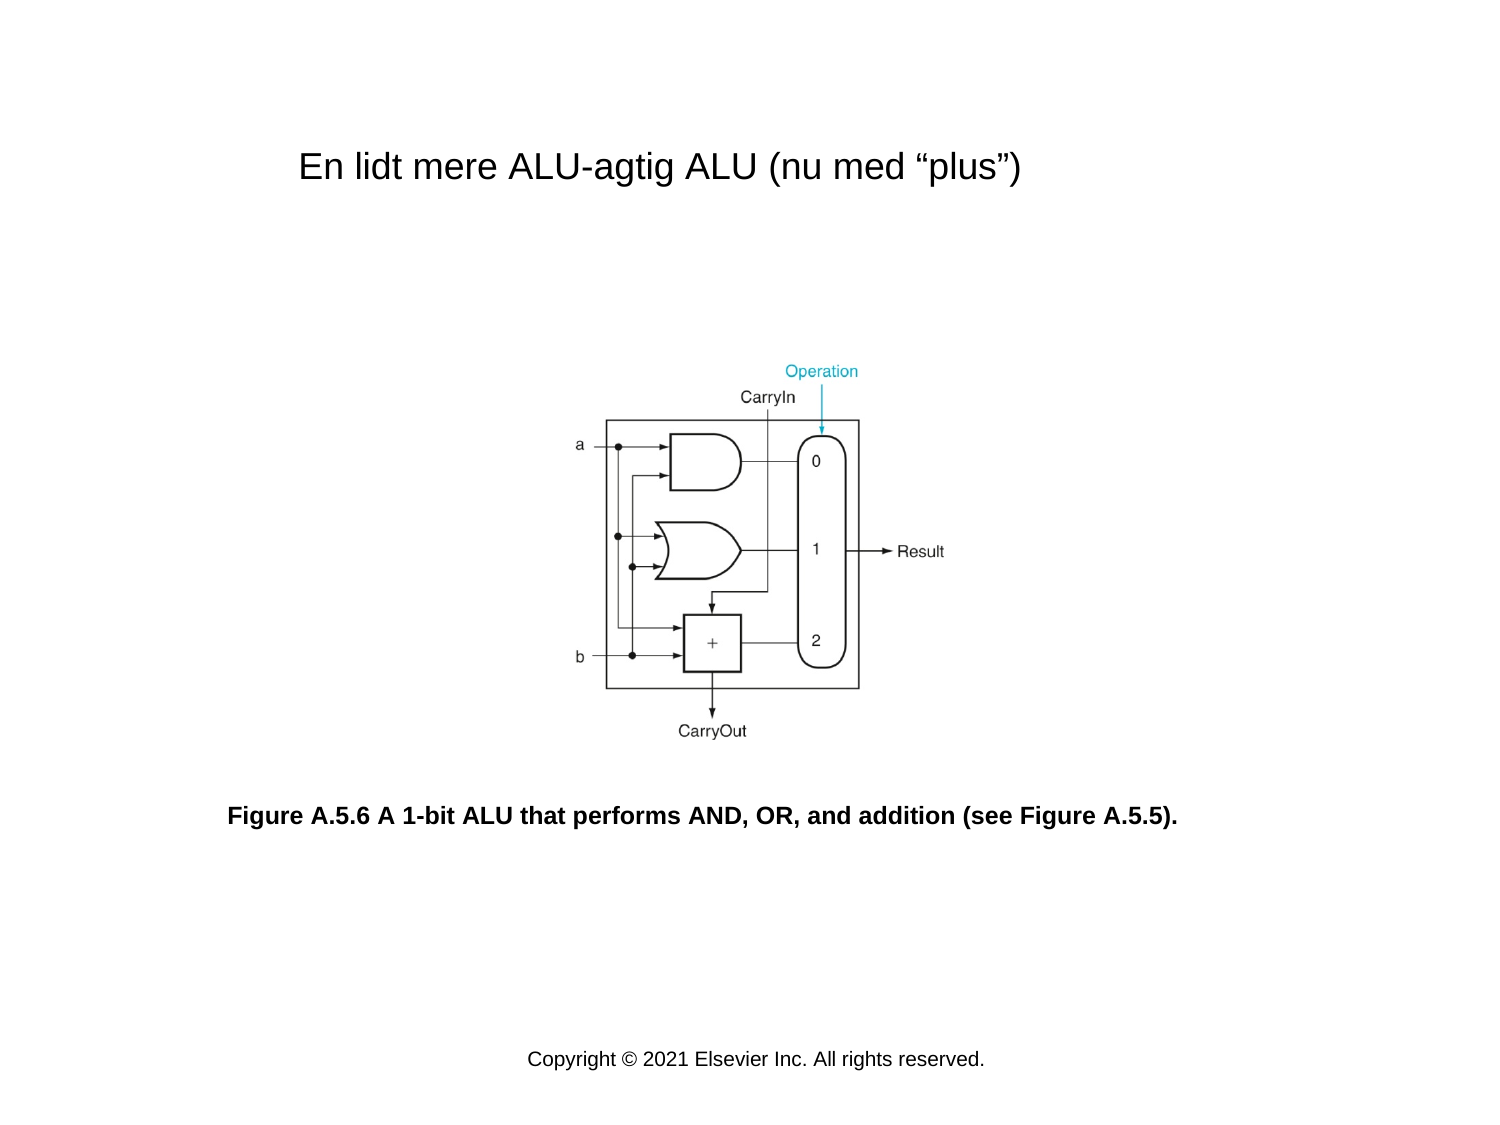

En lidt mere ALU-agtig ALU (nu med “plus”)
Figure A.5.6 A 1-bit ALU that performs AND, OR, and addition (see Figure A.5.5).
Copyright © 2021 Elsevier Inc. All rights reserved.